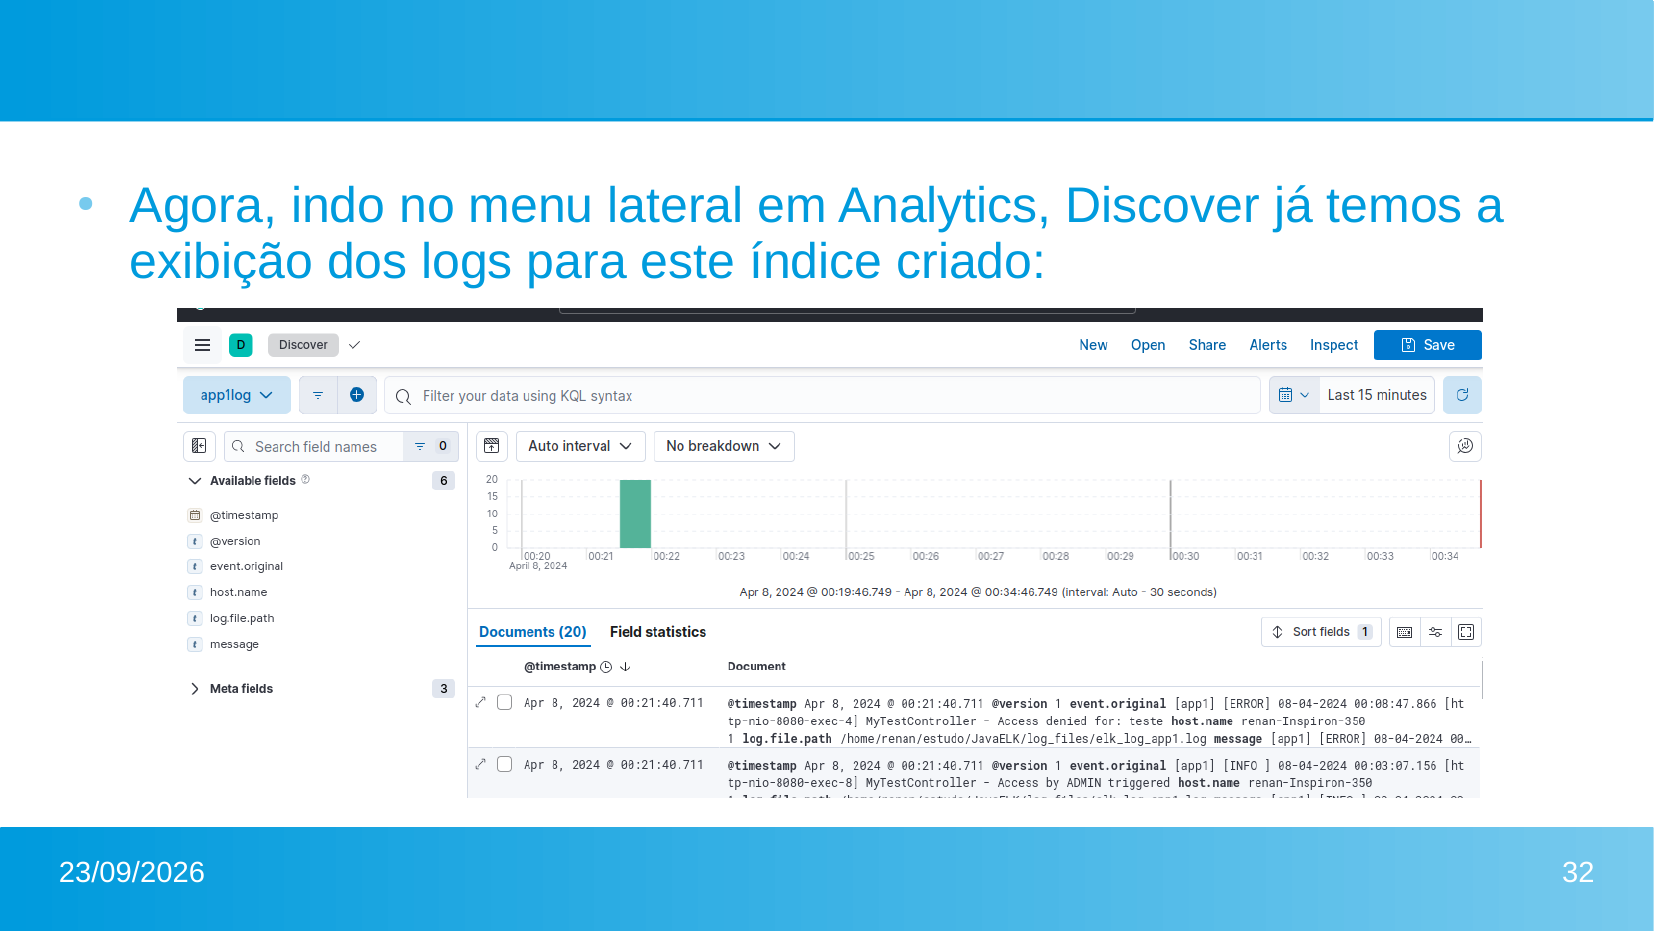

#
Agora, indo no menu lateral em Analytics, Discover já temos a exibição dos logs para este índice criado:
32